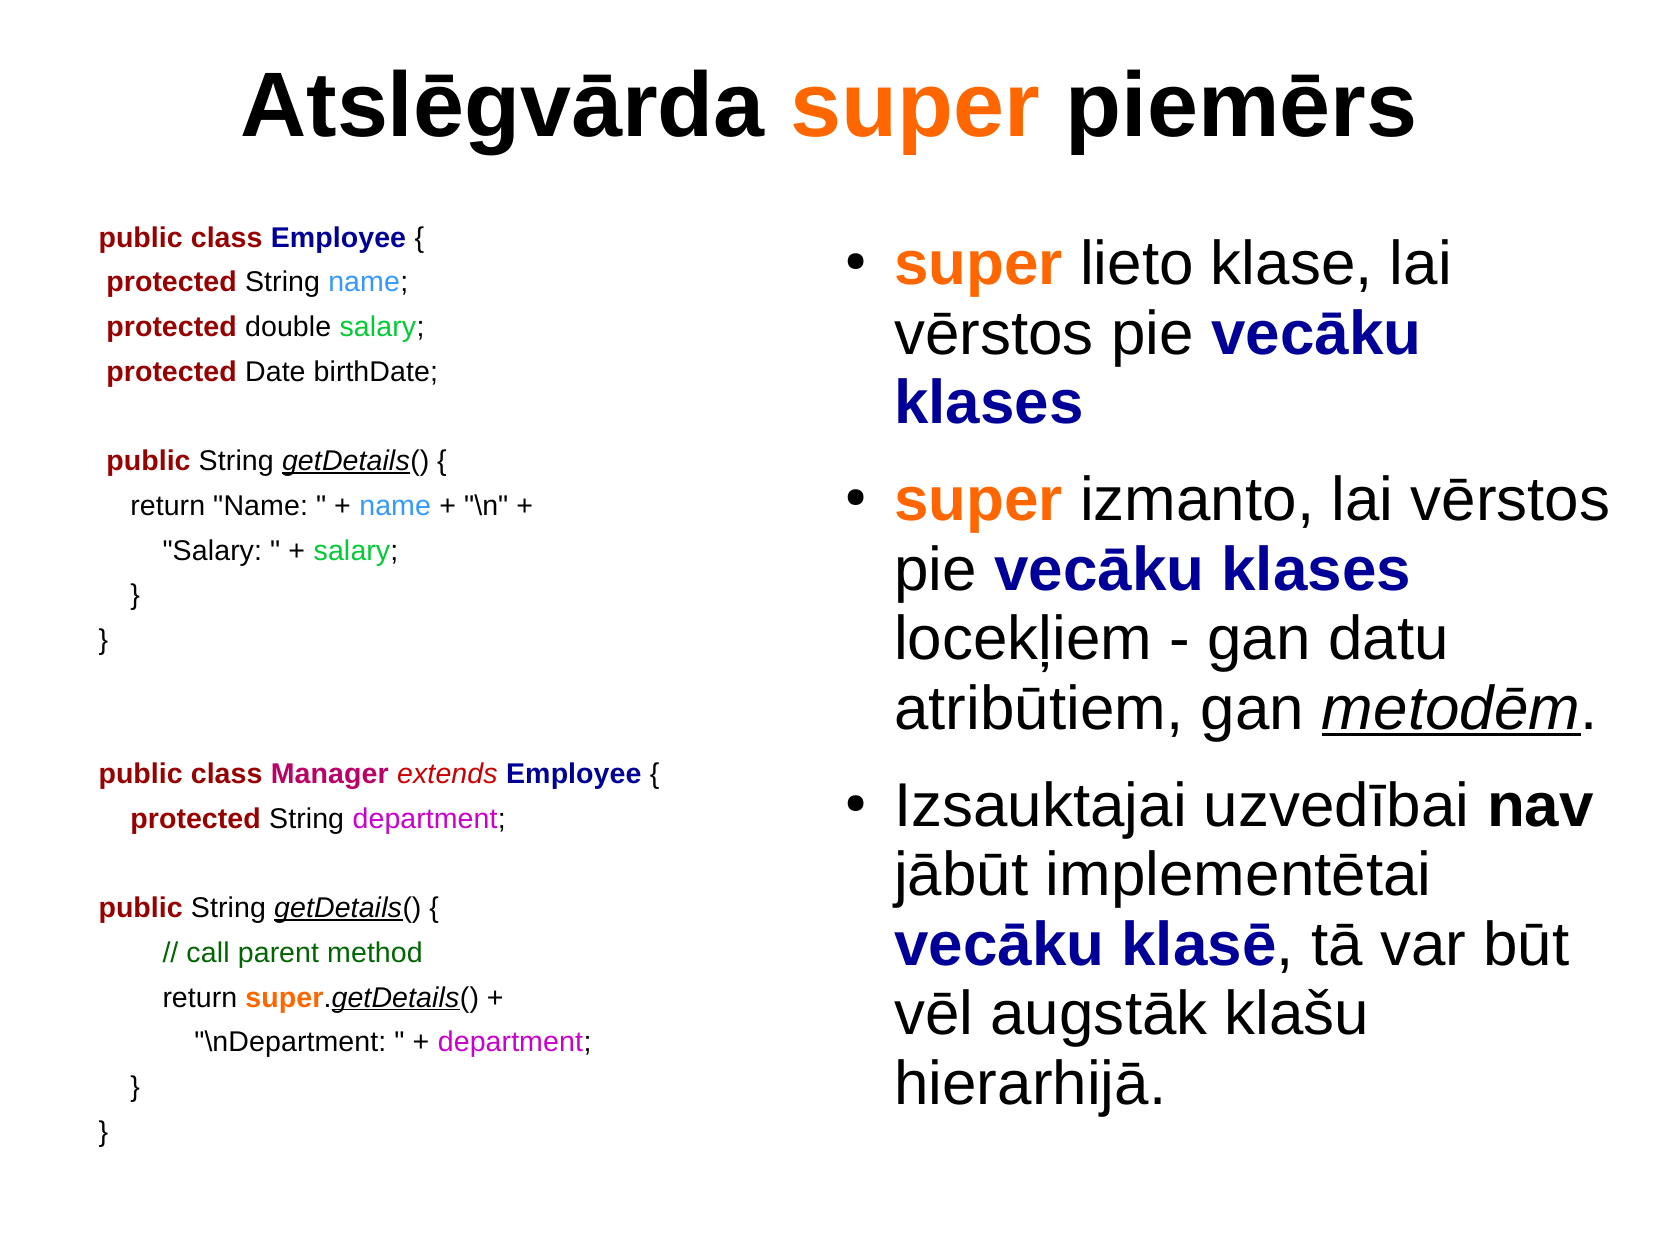

# Atslēgvārda super piemērs
public class Employee {
 protected String name;
 protected double salary;
 protected Date birthDate;
 public String getDetails() {
 return "Name: " + name + "\n" +
 "Salary: " + salary;
 }
}
public class Manager extends Employee {
 protected String department;
public String getDetails() {
 // call parent method
 return super.getDetails() +
 "\nDepartment: " + department;
 }
}
super lieto klase, lai vērstos pie vecāku klases
super izmanto, lai vērstos pie vecāku klases locekļiem - gan datu atribūtiem, gan metodēm.
Izsauktajai uzvedībai nav jābūt implementētai vecāku klasē, tā var būt vēl augstāk klašu hierarhijā.